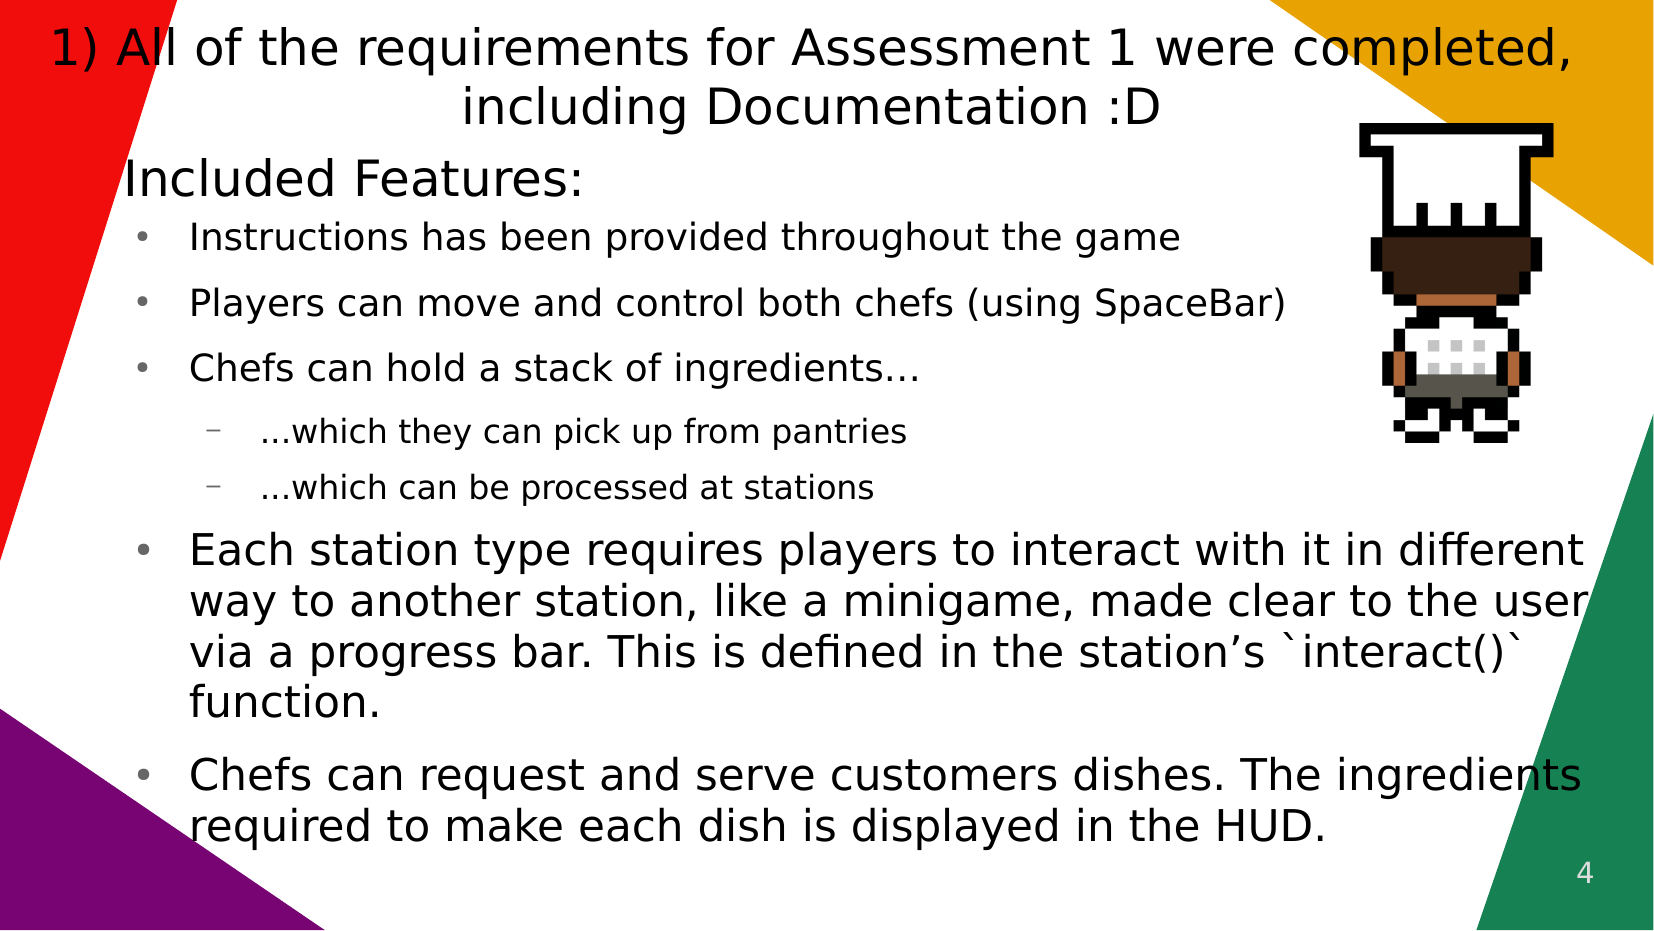

# 1) All of the requirements for Assessment 1 were completed, including Documentation :D
Included Features:
Instructions has been provided throughout the game
Players can move and control both chefs (using SpaceBar)
Chefs can hold a stack of ingredients…
...which they can pick up from pantries
...which can be processed at stations
Each station type requires players to interact with it in different way to another station, like a minigame, made clear to the user via a progress bar. This is defined in the station’s `interact()` function.
Chefs can request and serve customers dishes. The ingredients required to make each dish is displayed in the HUD.
4